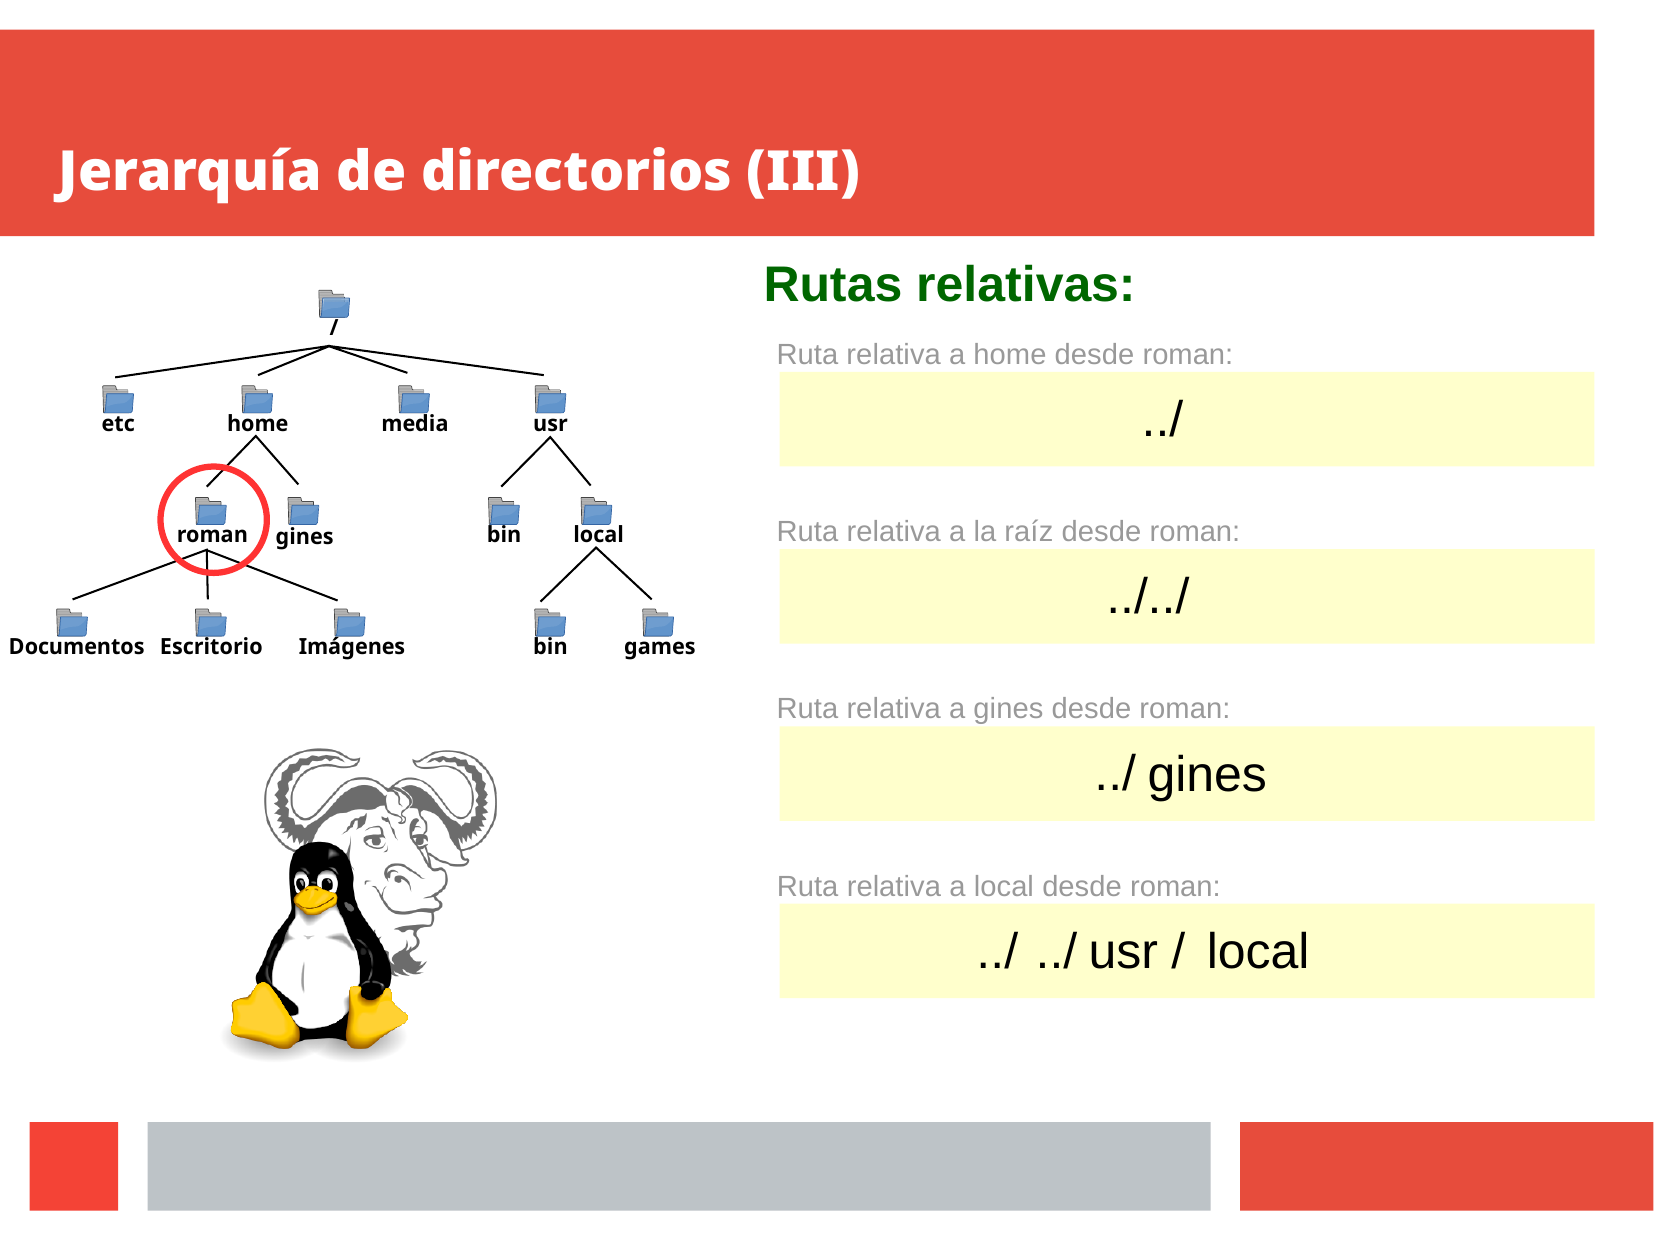

# Jerarquía de directorios (III)
Rutas relativas:
Ruta relativa a home desde roman:
../
Ruta relativa a la raíz desde roman:
../
../
Ruta relativa a gines desde roman:
../
gines
Ruta relativa a local desde roman:
../
../
local
usr
/